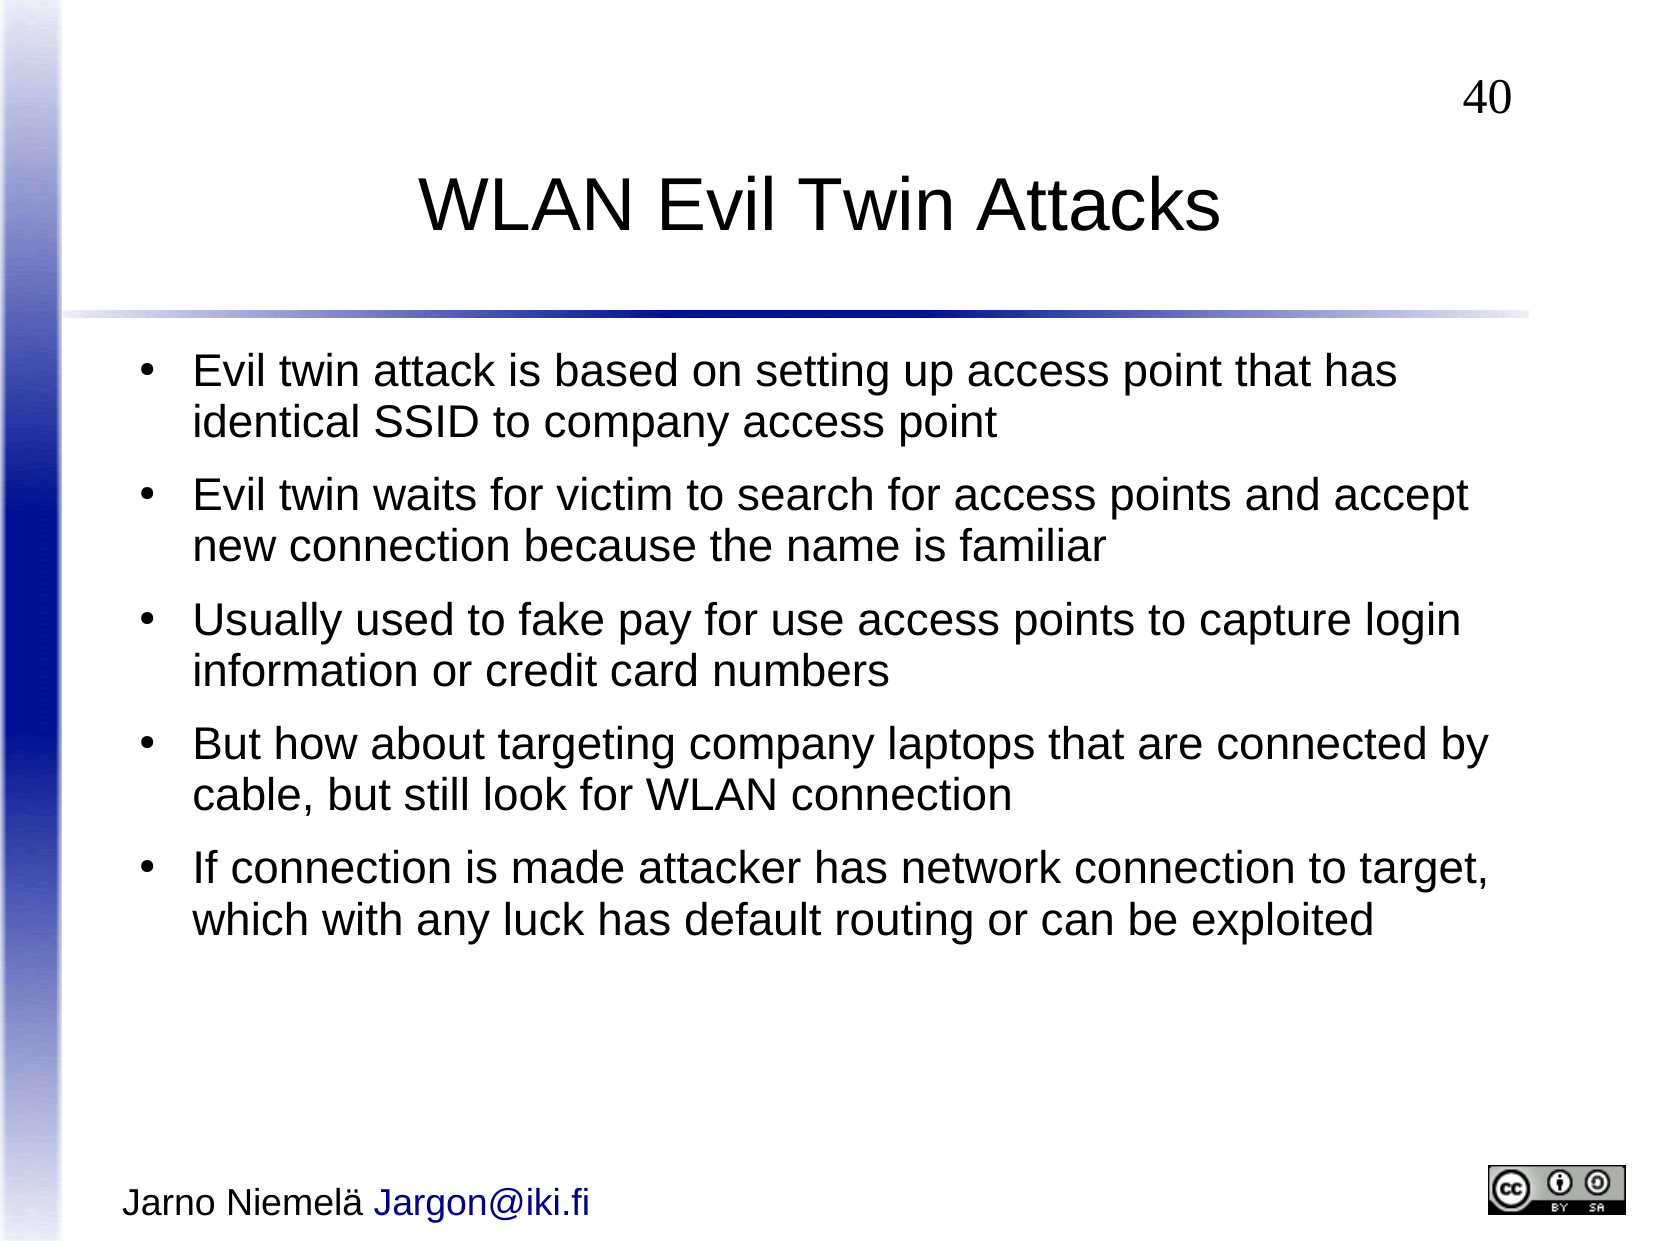

# WLAN Evil Twin Attacks
Evil twin attack is based on setting up access point that has identical SSID to company access point
Evil twin waits for victim to search for access points and accept new connection because the name is familiar
Usually used to fake pay for use access points to capture login information or credit card numbers
But how about targeting company laptops that are connected by cable, but still look for WLAN connection
If connection is made attacker has network connection to target, which with any luck has default routing or can be exploited